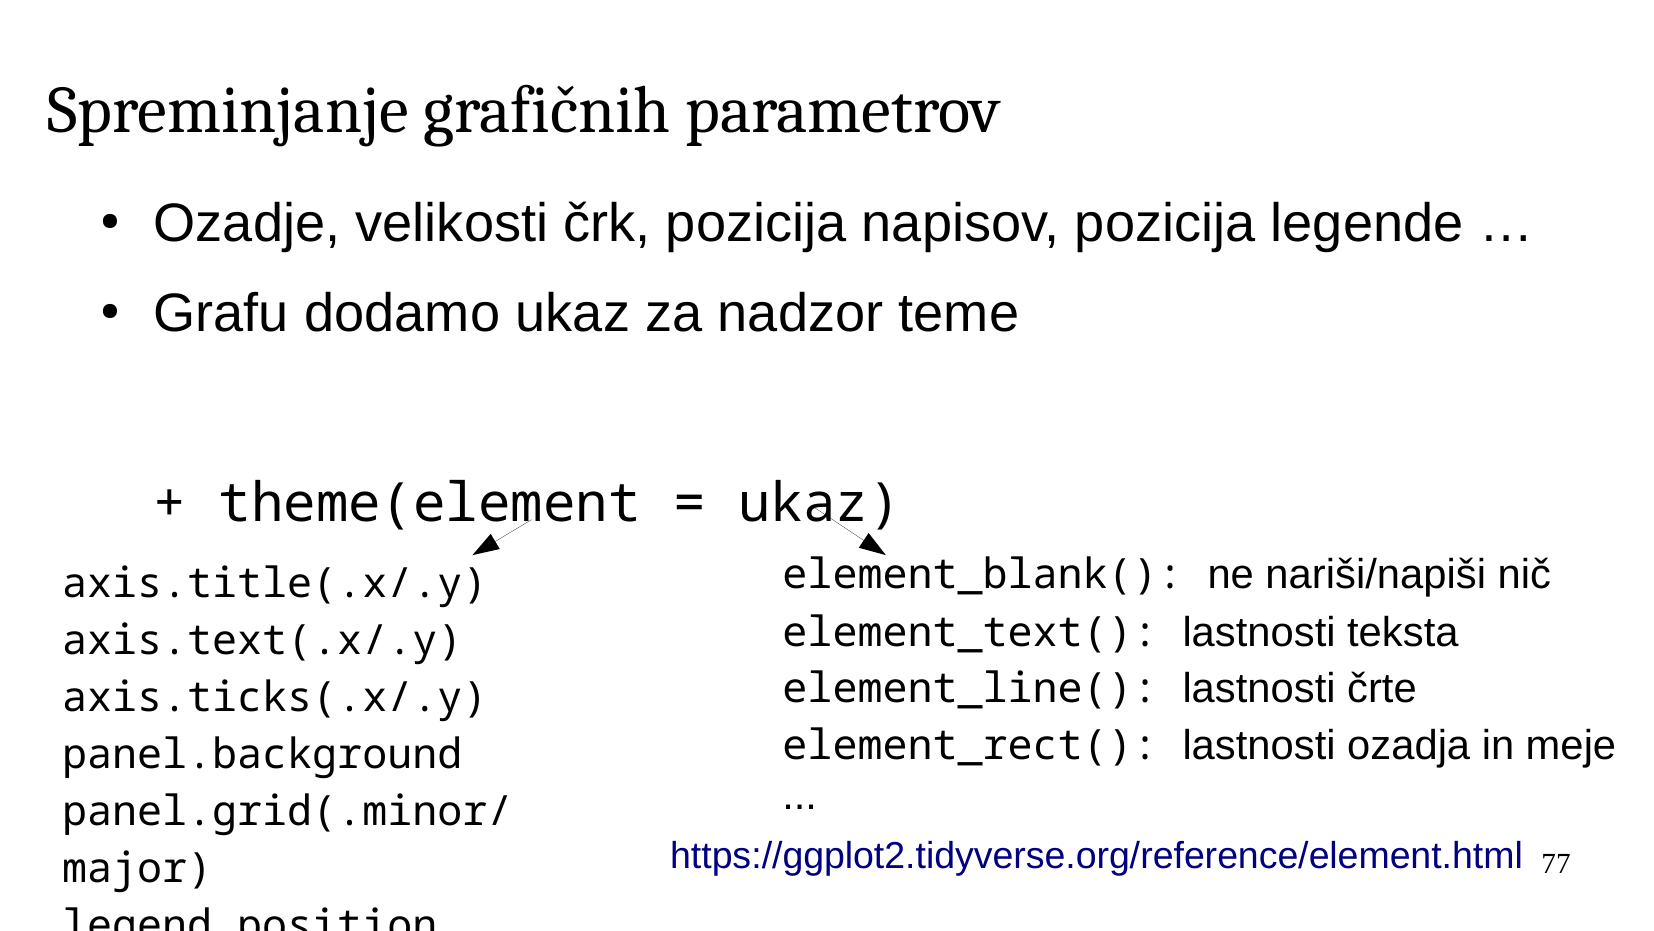

# Spreminjanje grafičnih parametrov
Ozadje, velikosti črk, pozicija napisov, pozicija legende …
Grafu dodamo ukaz za nadzor teme
+ theme(element = ukaz)
element_blank(): ne nariši/napiši nič
element_text(): lastnosti teksta
element_line(): lastnosti črte
element_rect(): lastnosti ozadja in meje
...
axis.title(.x/.y)
axis.text(.x/.y)
axis.ticks(.x/.y)
panel.background
panel.grid(.minor/major)
legend.position
legend.title
...
https://ggplot2.tidyverse.org/reference/element.html
77